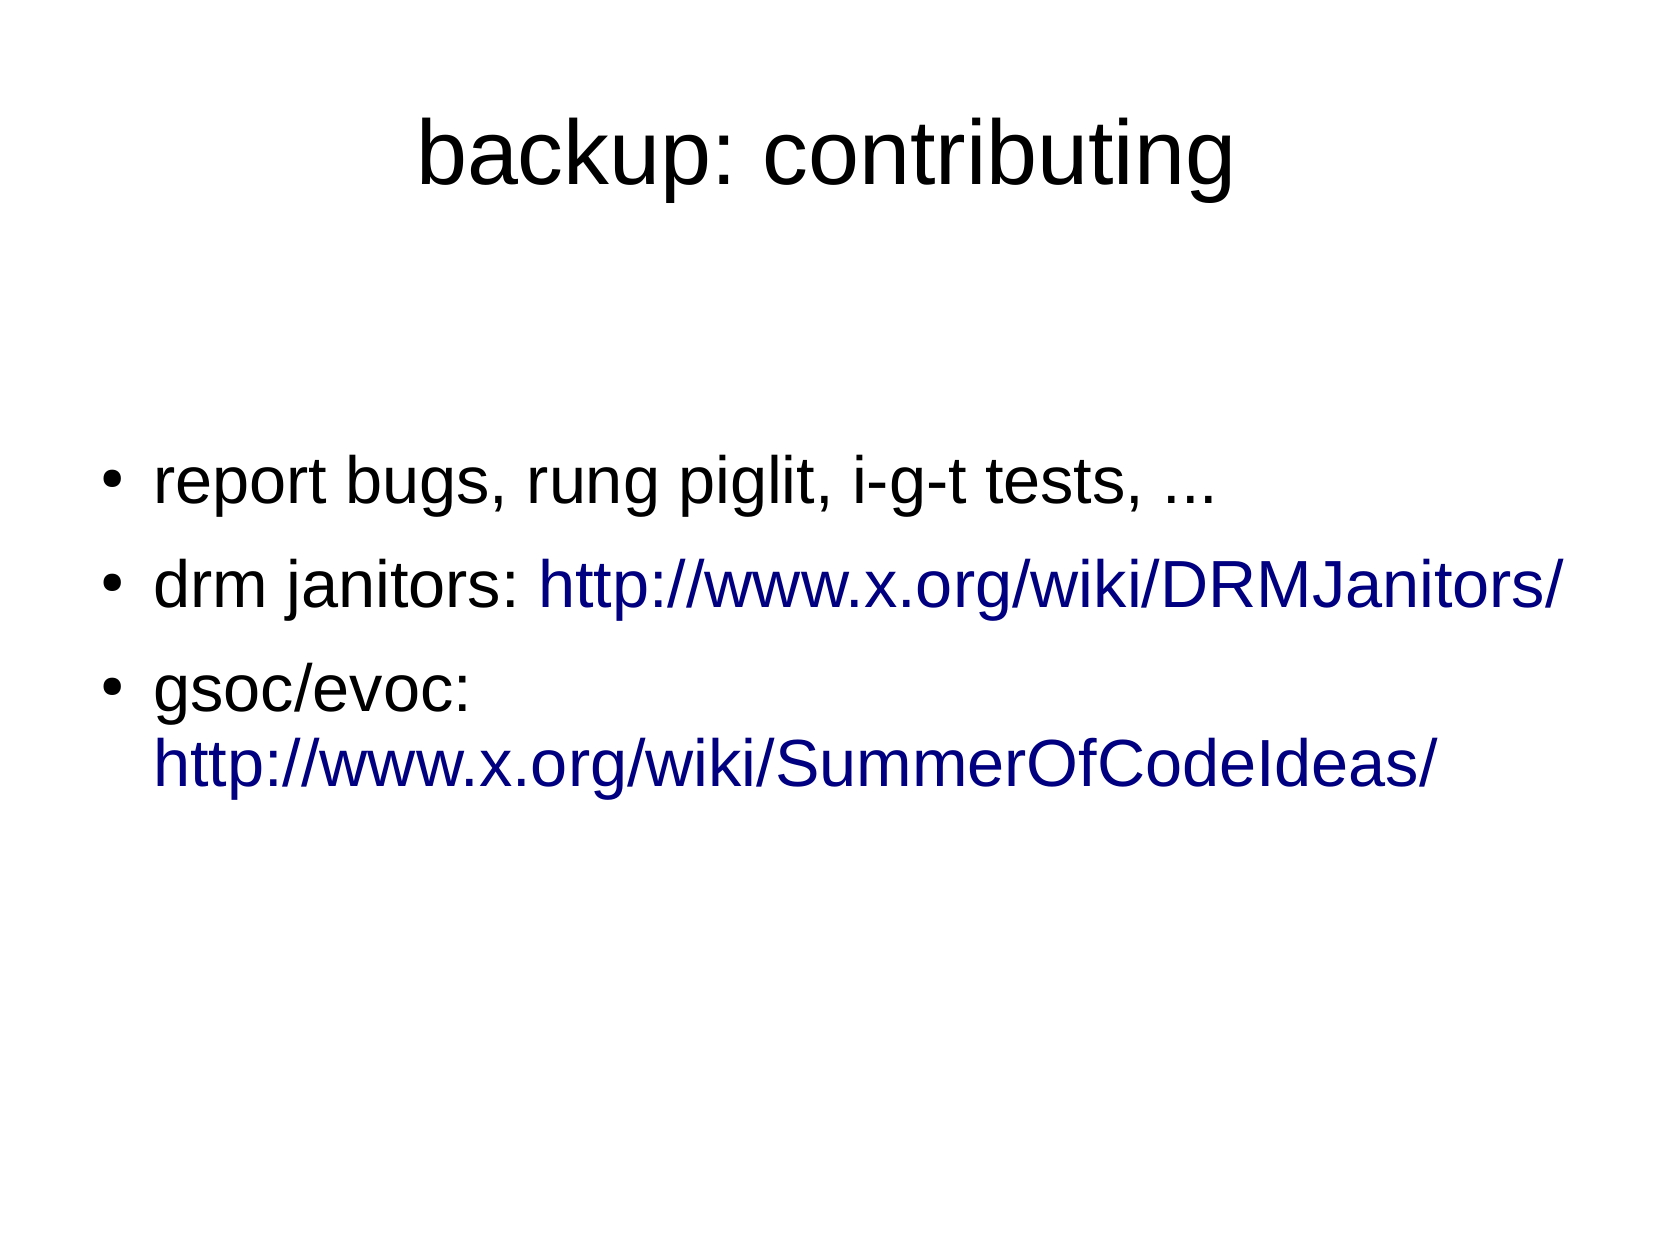

# backup: contributing
report bugs, rung piglit, i-g-t tests, ...
drm janitors: http://www.x.org/wiki/DRMJanitors/
gsoc/evoc: http://www.x.org/wiki/SummerOfCodeIdeas/